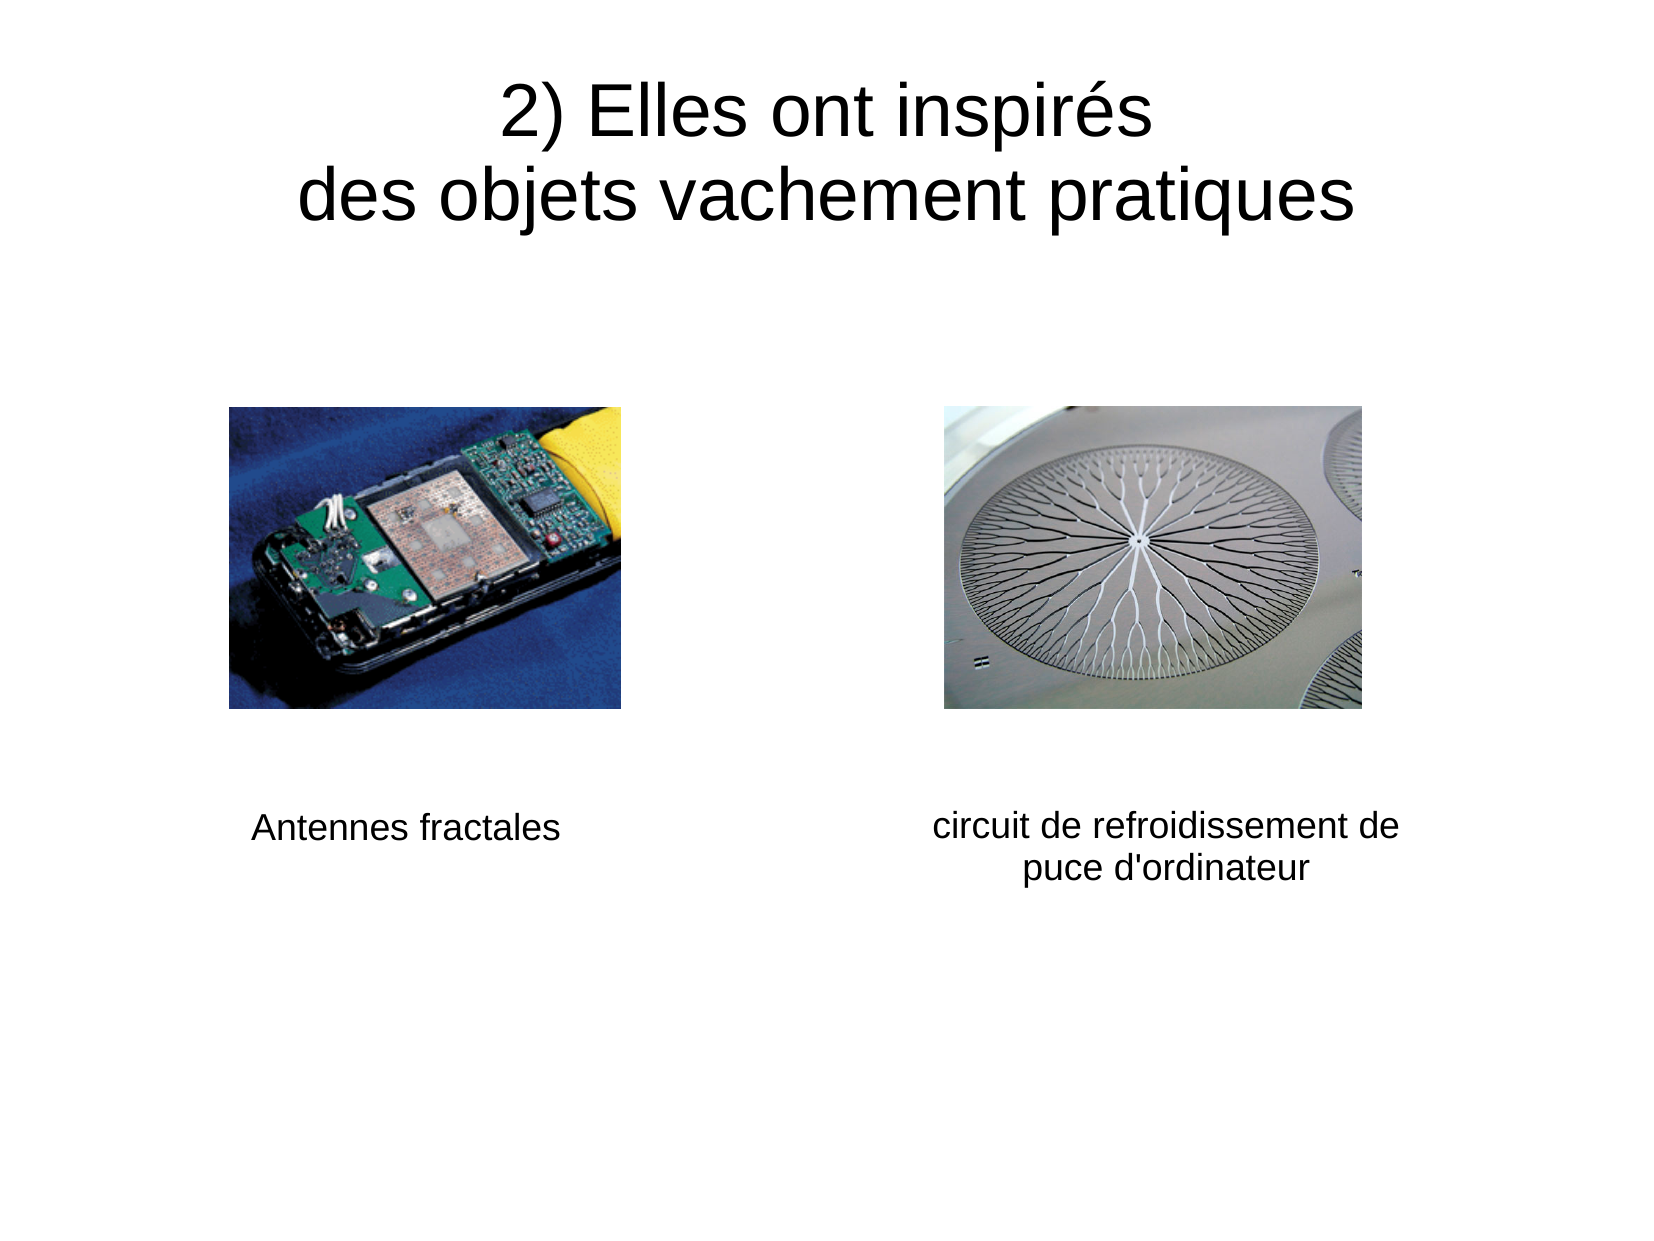

# 2) Elles ont inspirés des objets vachement pratiques
circuit de refroidissement de puce d'ordinateur
Antennes fractales